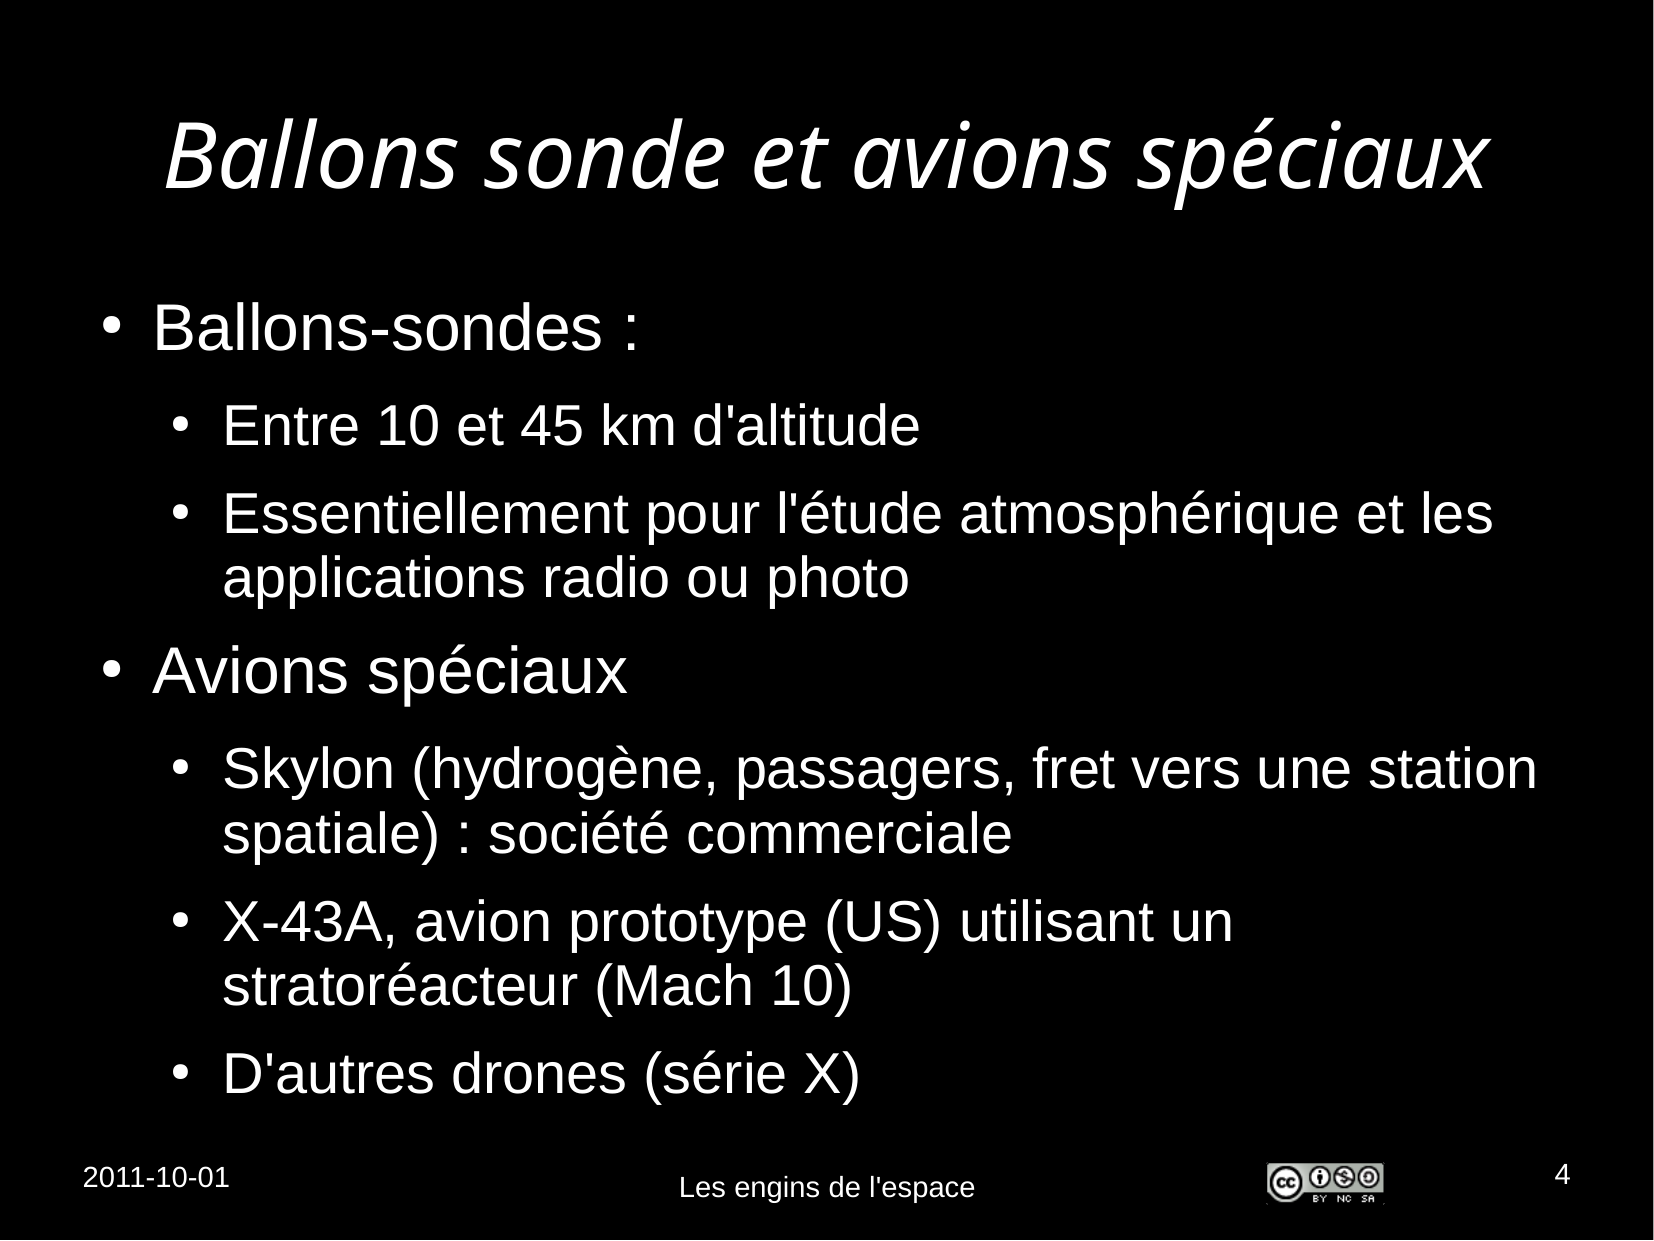

# Ballons sonde et avions spéciaux
Ballons-sondes :
Entre 10 et 45 km d'altitude
Essentiellement pour l'étude atmosphérique et les applications radio ou photo
Avions spéciaux
Skylon (hydrogène, passagers, fret vers une station spatiale) : société commerciale
X-43A, avion prototype (US) utilisant un stratoréacteur (Mach 10)
D'autres drones (série X)
4
2011-10-01
Les engins de l'espace